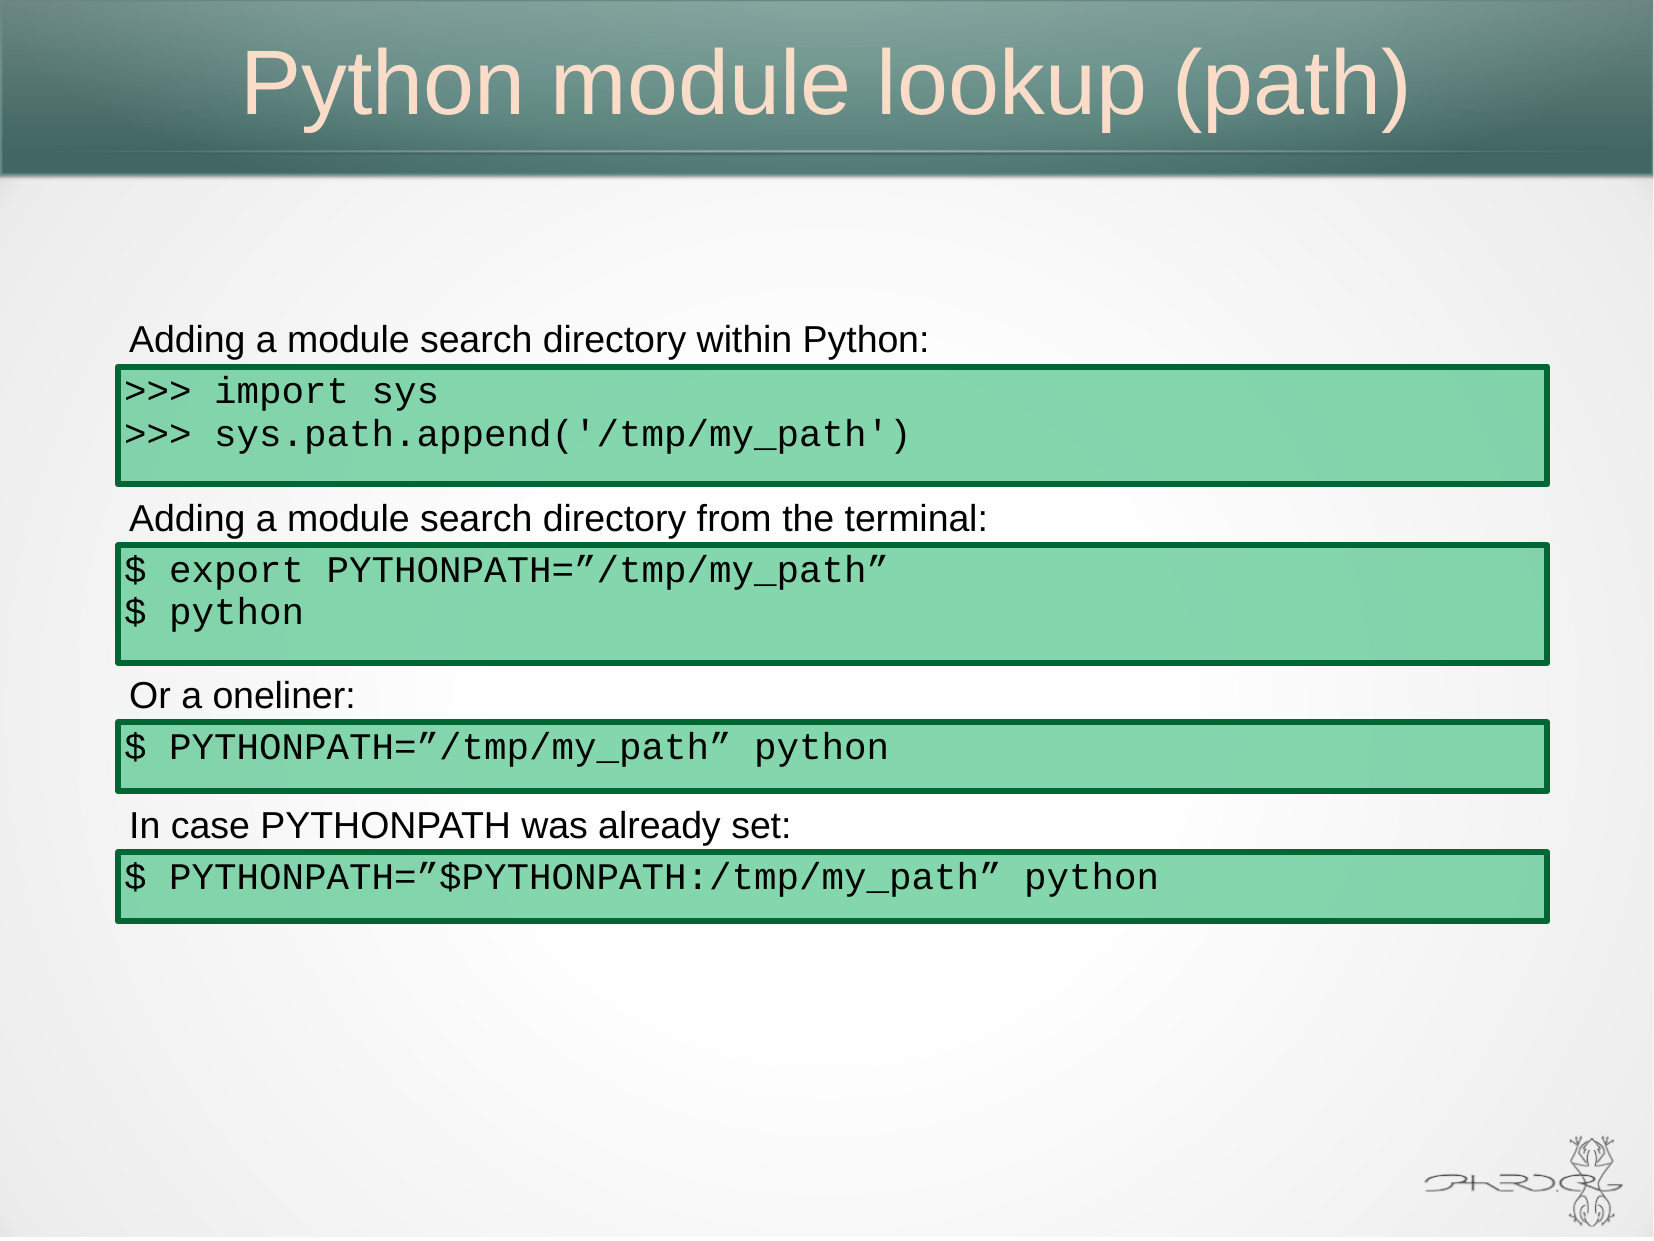

# Python module lookup (path)
Adding a module search directory within Python:
>>> import sys
>>> sys.path.append('/tmp/my_path')
Adding a module search directory from the terminal:
$ export PYTHONPATH=”/tmp/my_path”
$ python
Or a oneliner:
$ PYTHONPATH=”/tmp/my_path” python
In case PYTHONPATH was already set:
$ PYTHONPATH=”$PYTHONPATH:/tmp/my_path” python